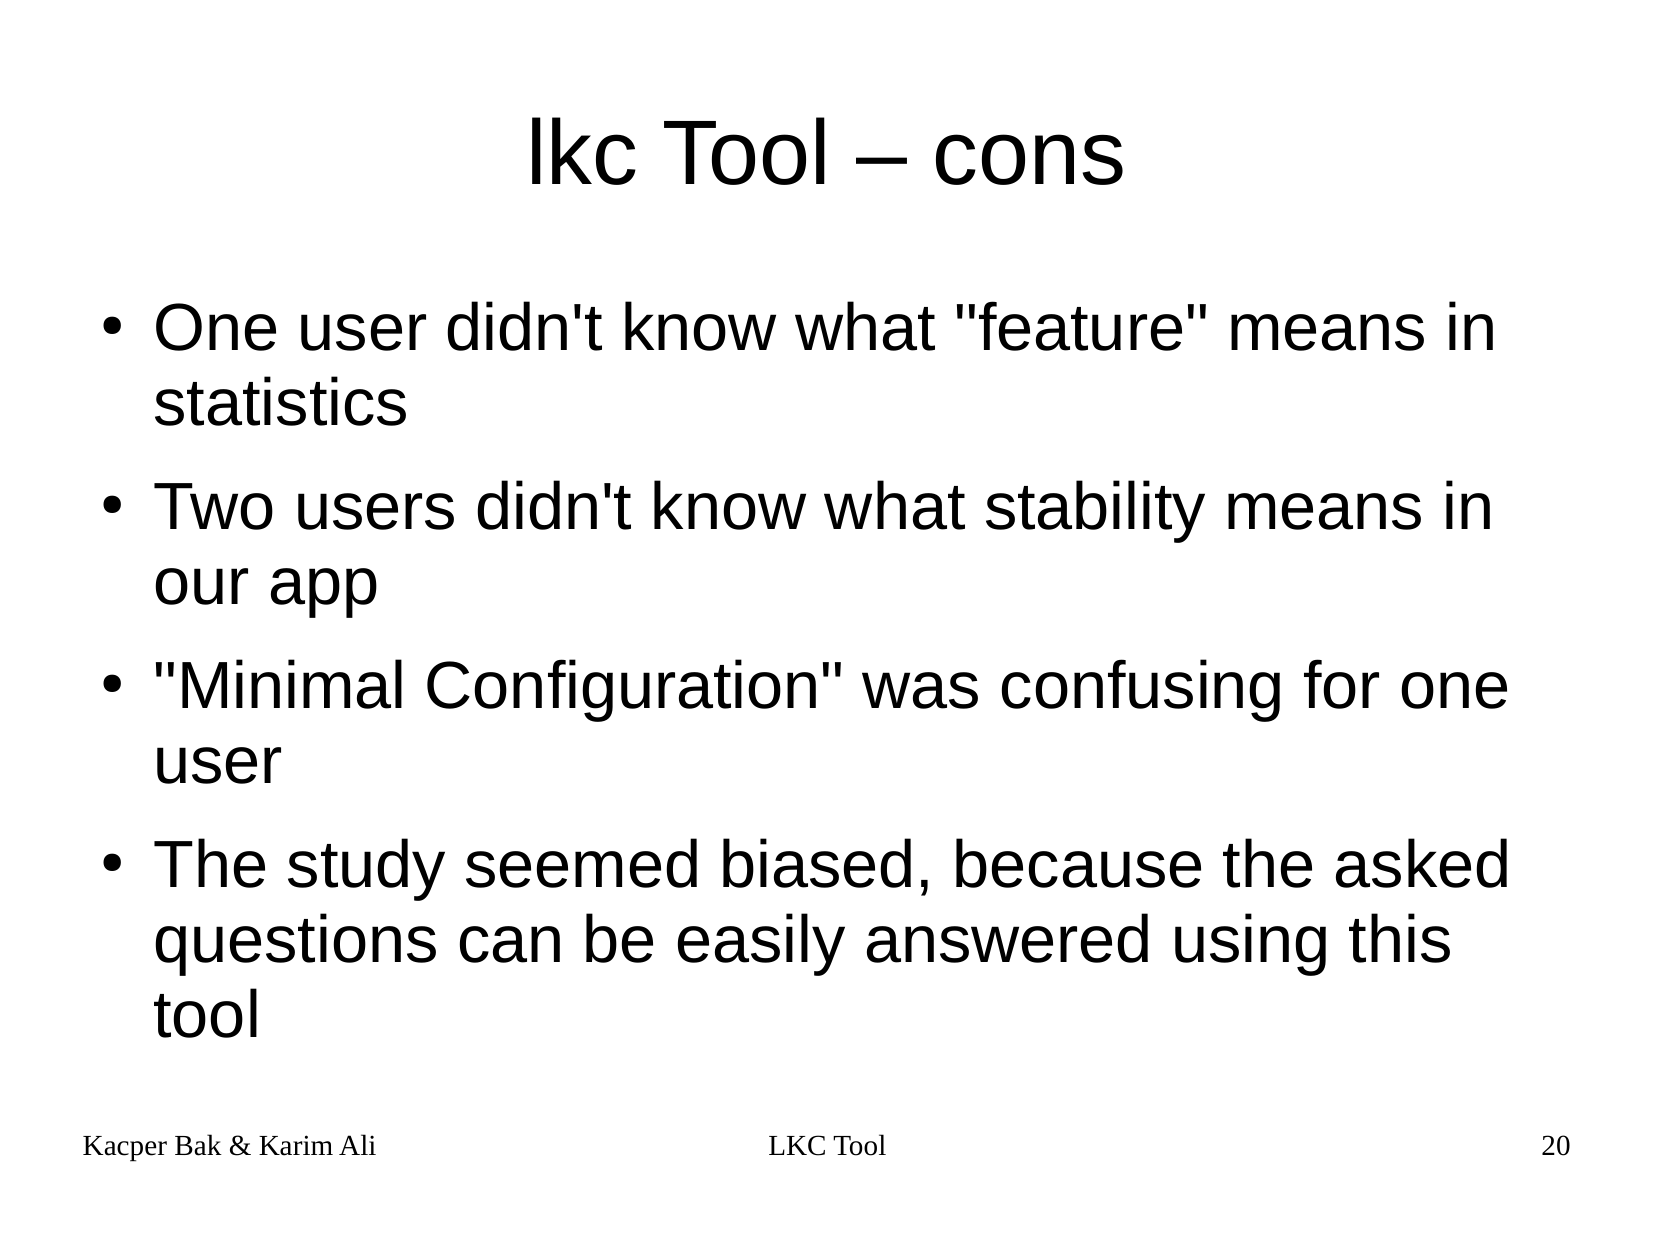

# lkc Tool – cons
One user didn't know what "feature" means in statistics
Two users didn't know what stability means in our app
"Minimal Configuration" was confusing for one user
The study seemed biased, because the asked questions can be easily answered using this tool
Kacper Bak & Karim Ali
LKC Tool
20